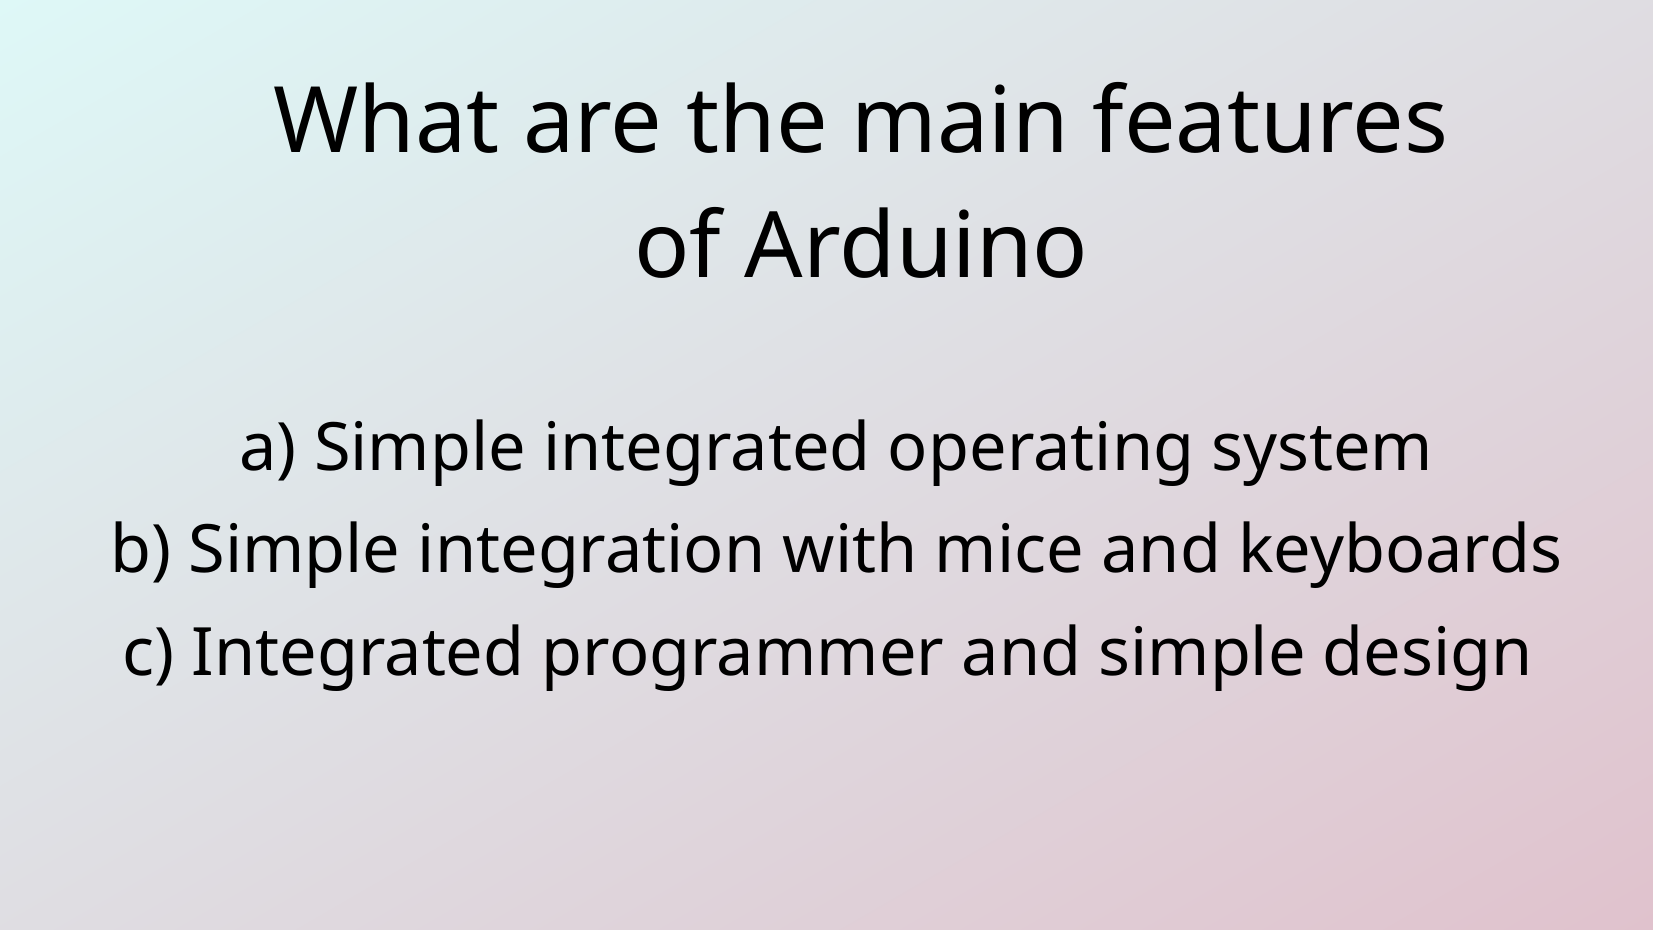

What are the main features of Arduino
a) Simple integrated operating system
b) Simple integration with mice and keyboards
c) Integrated programmer and simple design